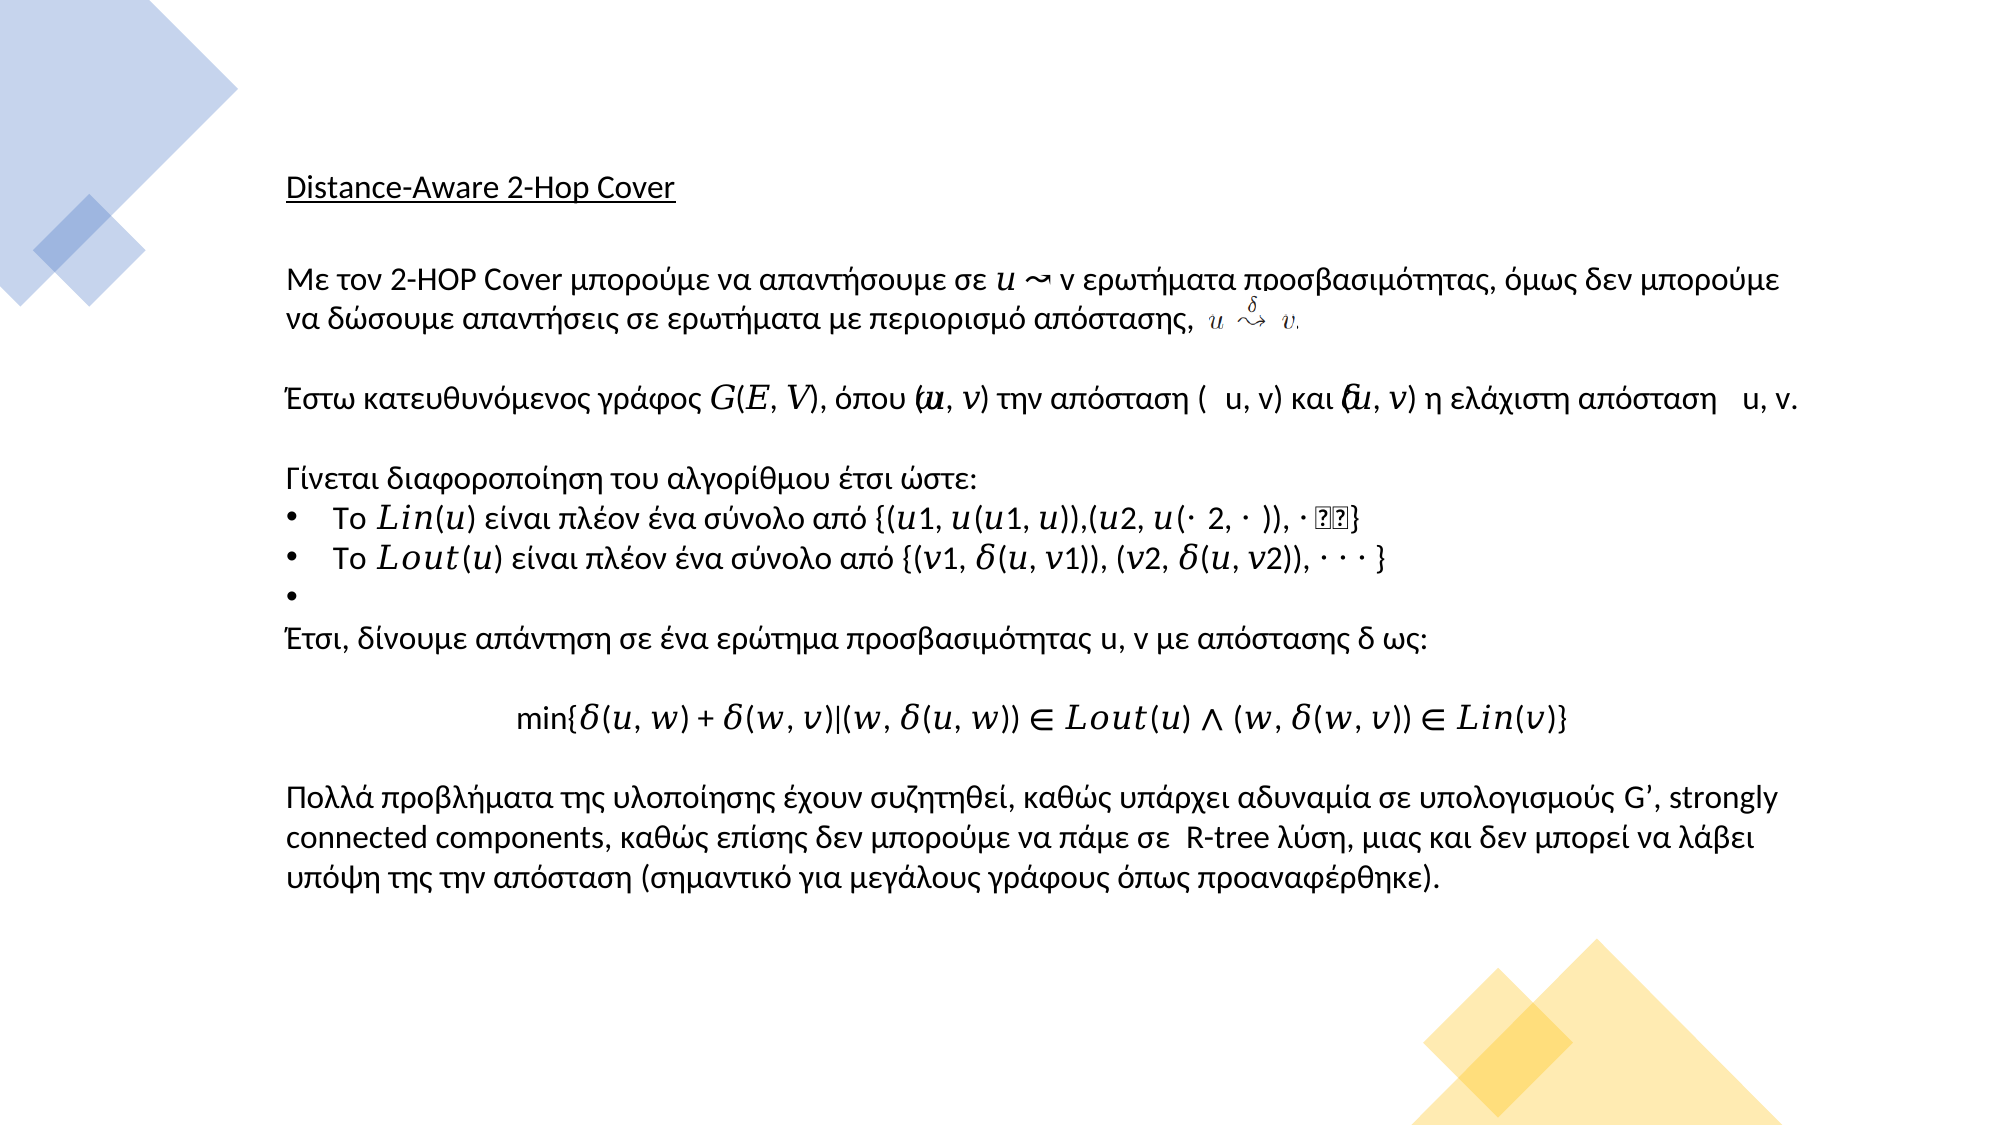

Distance-Aware 2-Hop Cover
Με τον 2-HOP Cover μπορούμε να απαντήσουμε σε 𝑢 ↝ v ερωτήματα προσβασιμότητας, όμως δεν μπορούμε να δώσουμε απαντήσεις σε ερωτήματα με περιορισμό απόστασης, .
Έστω κατευθυνόμενος γράφος 𝐺(𝐸, 𝑉), όπου 𝜔(𝑢, 𝑣) την απόσταση (u, v) και 𝛿(𝑢, 𝑣) η ελάχιστη απόσταση u, v.
Γίνεται διαφοροποίηση του αλγορίθμου έτσι ώστε:
Το 𝐿𝑖𝑛(𝑢) είναι πλέον ένα σύνολο από {(𝑢1, 𝛿(𝑢1, 𝑢)),(𝑢2, 𝛿(𝑢2, 𝑢)), ⋅ ⋅ ⋅ }
Το 𝐿𝑜𝑢𝑡(𝑢) είναι πλέον ένα σύνολο από {(𝑣1, 𝛿(𝑢, 𝑣1)), (𝑣2, 𝛿(𝑢, 𝑣2)), ⋅ ⋅ ⋅ }
Έτσι, δίνουμε απάντηση σε ένα ερώτημα προσβασιμότητας u, v με απόστασης δ ως:
min{𝛿(𝑢, 𝑤) + 𝛿(𝑤, 𝑣)∣(𝑤, 𝛿(𝑢, 𝑤)) ∈ 𝐿𝑜𝑢𝑡(𝑢) ∧ (𝑤, 𝛿(𝑤, 𝑣)) ∈ 𝐿𝑖𝑛(𝑣)}
Πολλά προβλήματα της υλοποίησης έχουν συζητηθεί, καθώς υπάρχει αδυναμία σε υπολογισμούς G’, strongly connected components, καθώς επίσης δεν μπορούμε να πάμε σε 	R-tree λύση, μιας και δεν μπορεί να λάβει υπόψη της την απόσταση (σημαντικό για μεγάλους γράφους όπως προαναφέρθηκε).